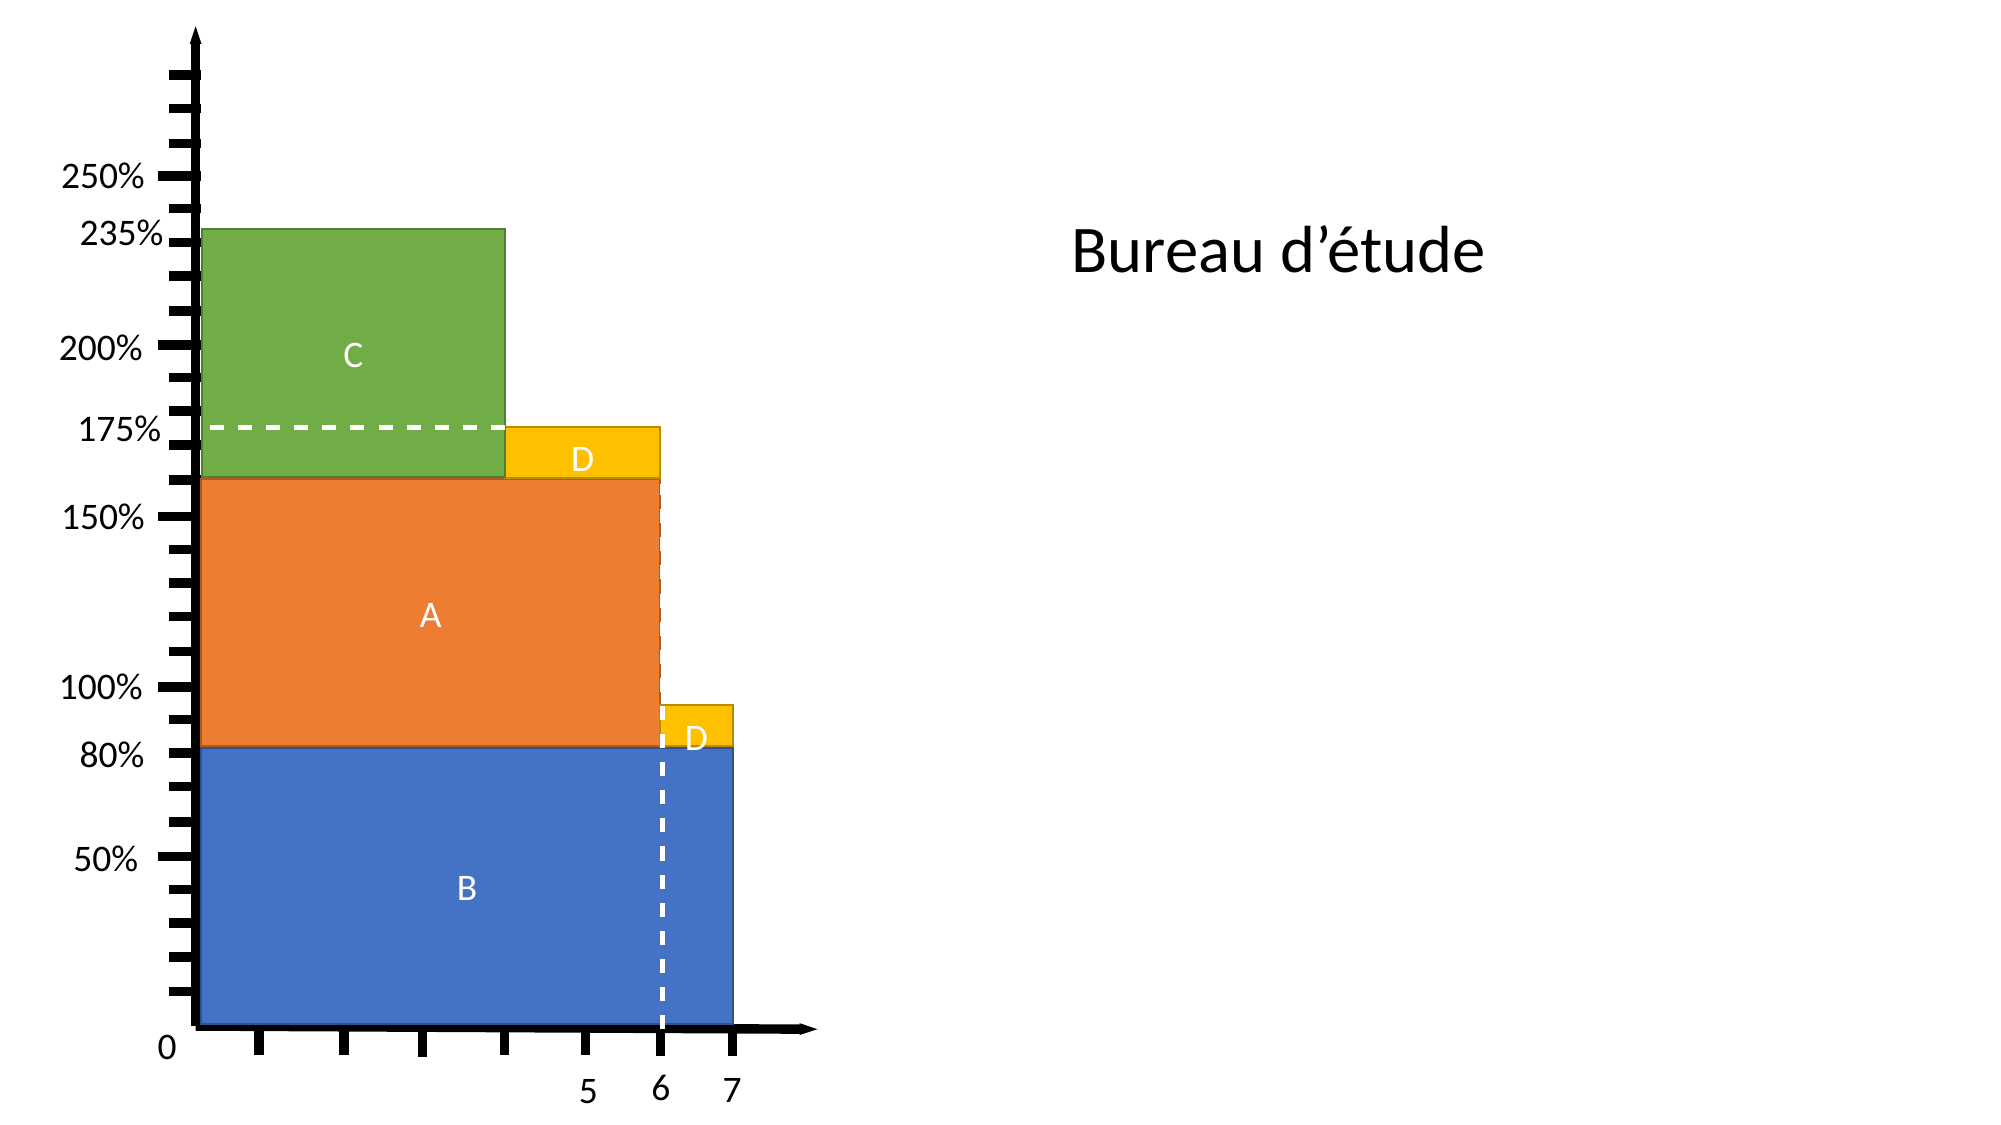

250%
Bureau d’étude
235%
C
200%
175%
D
A
150%
100%
D
80%
B
50%
0
6
7
5